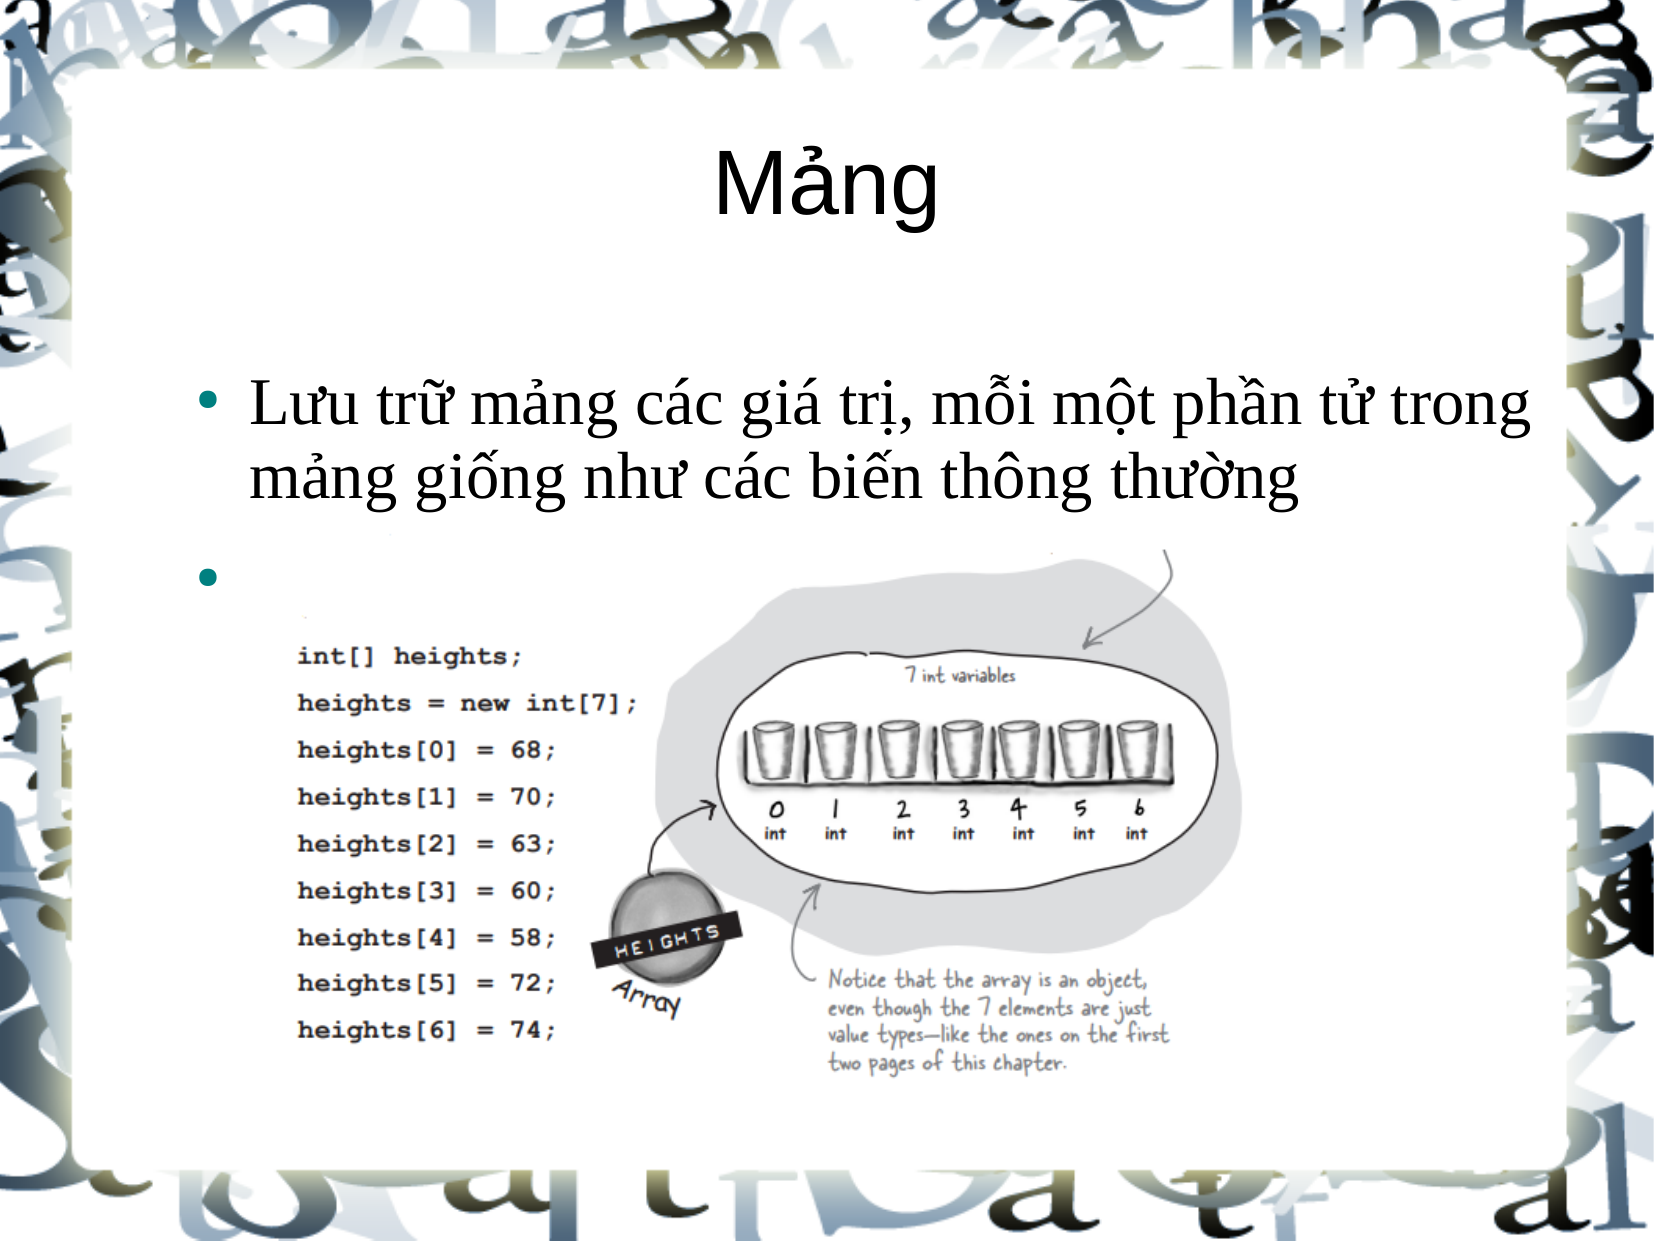

# Mảng
Lưu trữ mảng các giá trị, mỗi một phần tử trong mảng giống như các biến thông thường